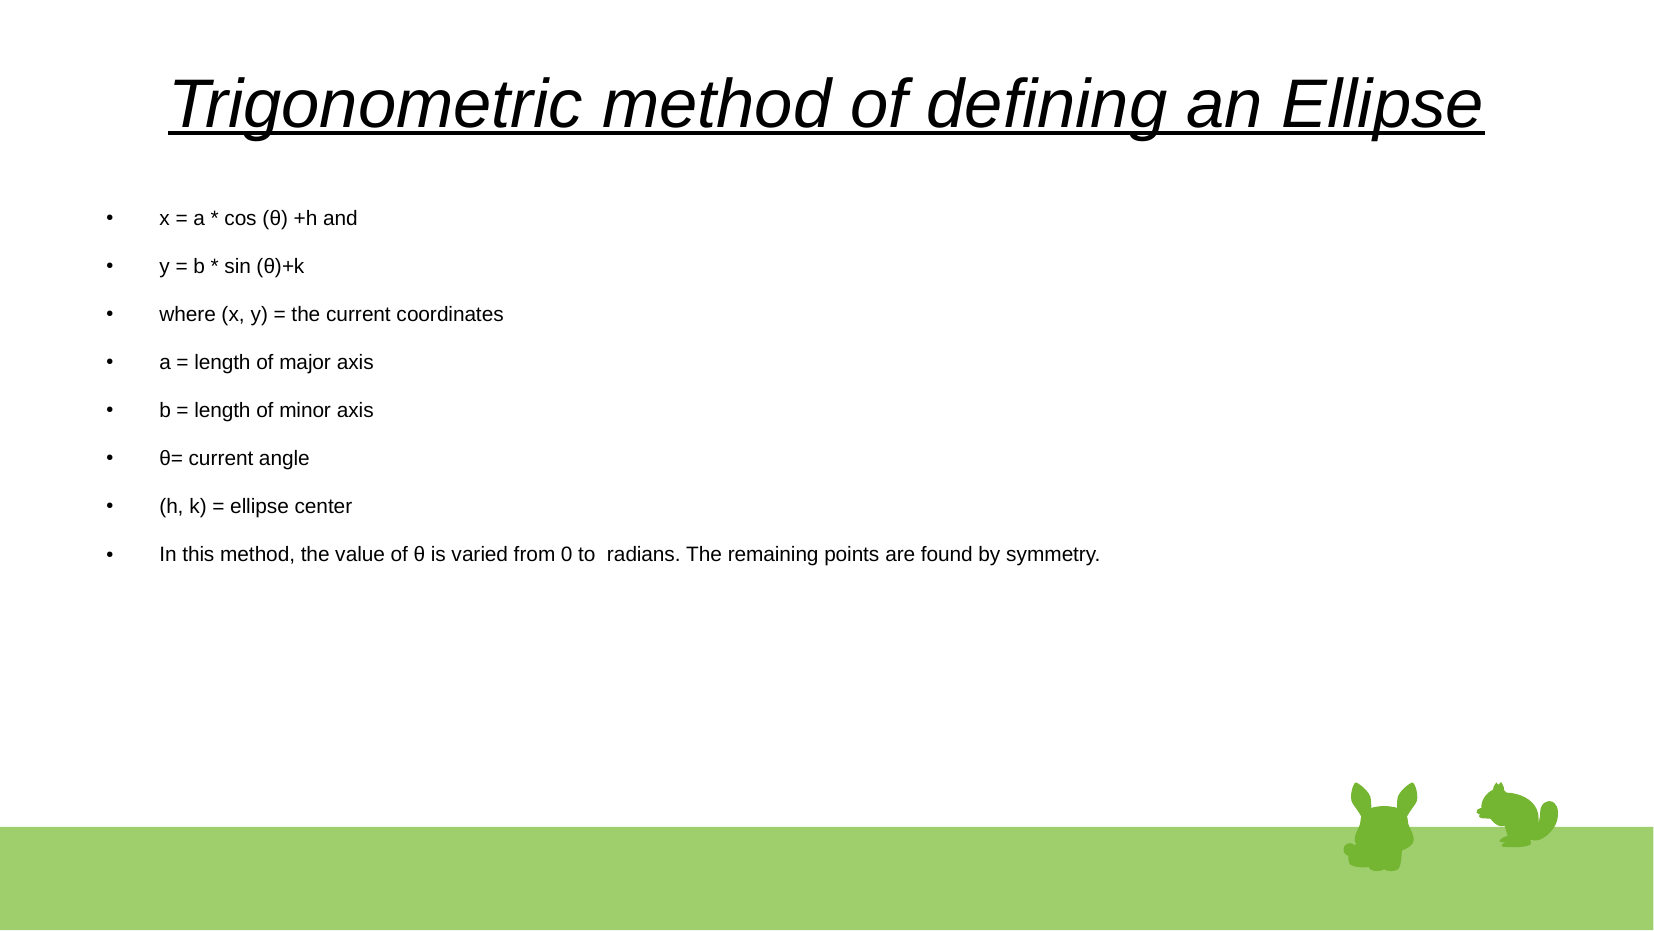

# Trigonometric method of defining an Ellipse
x = a * cos (θ) +h and
y = b * sin (θ)+k
where (x, y) = the current coordinates
a = length of major axis
b = length of minor axis
θ= current angle
(h, k) = ellipse center
In this method, the value of θ is varied from 0 to  radians. The remaining points are found by symmetry.